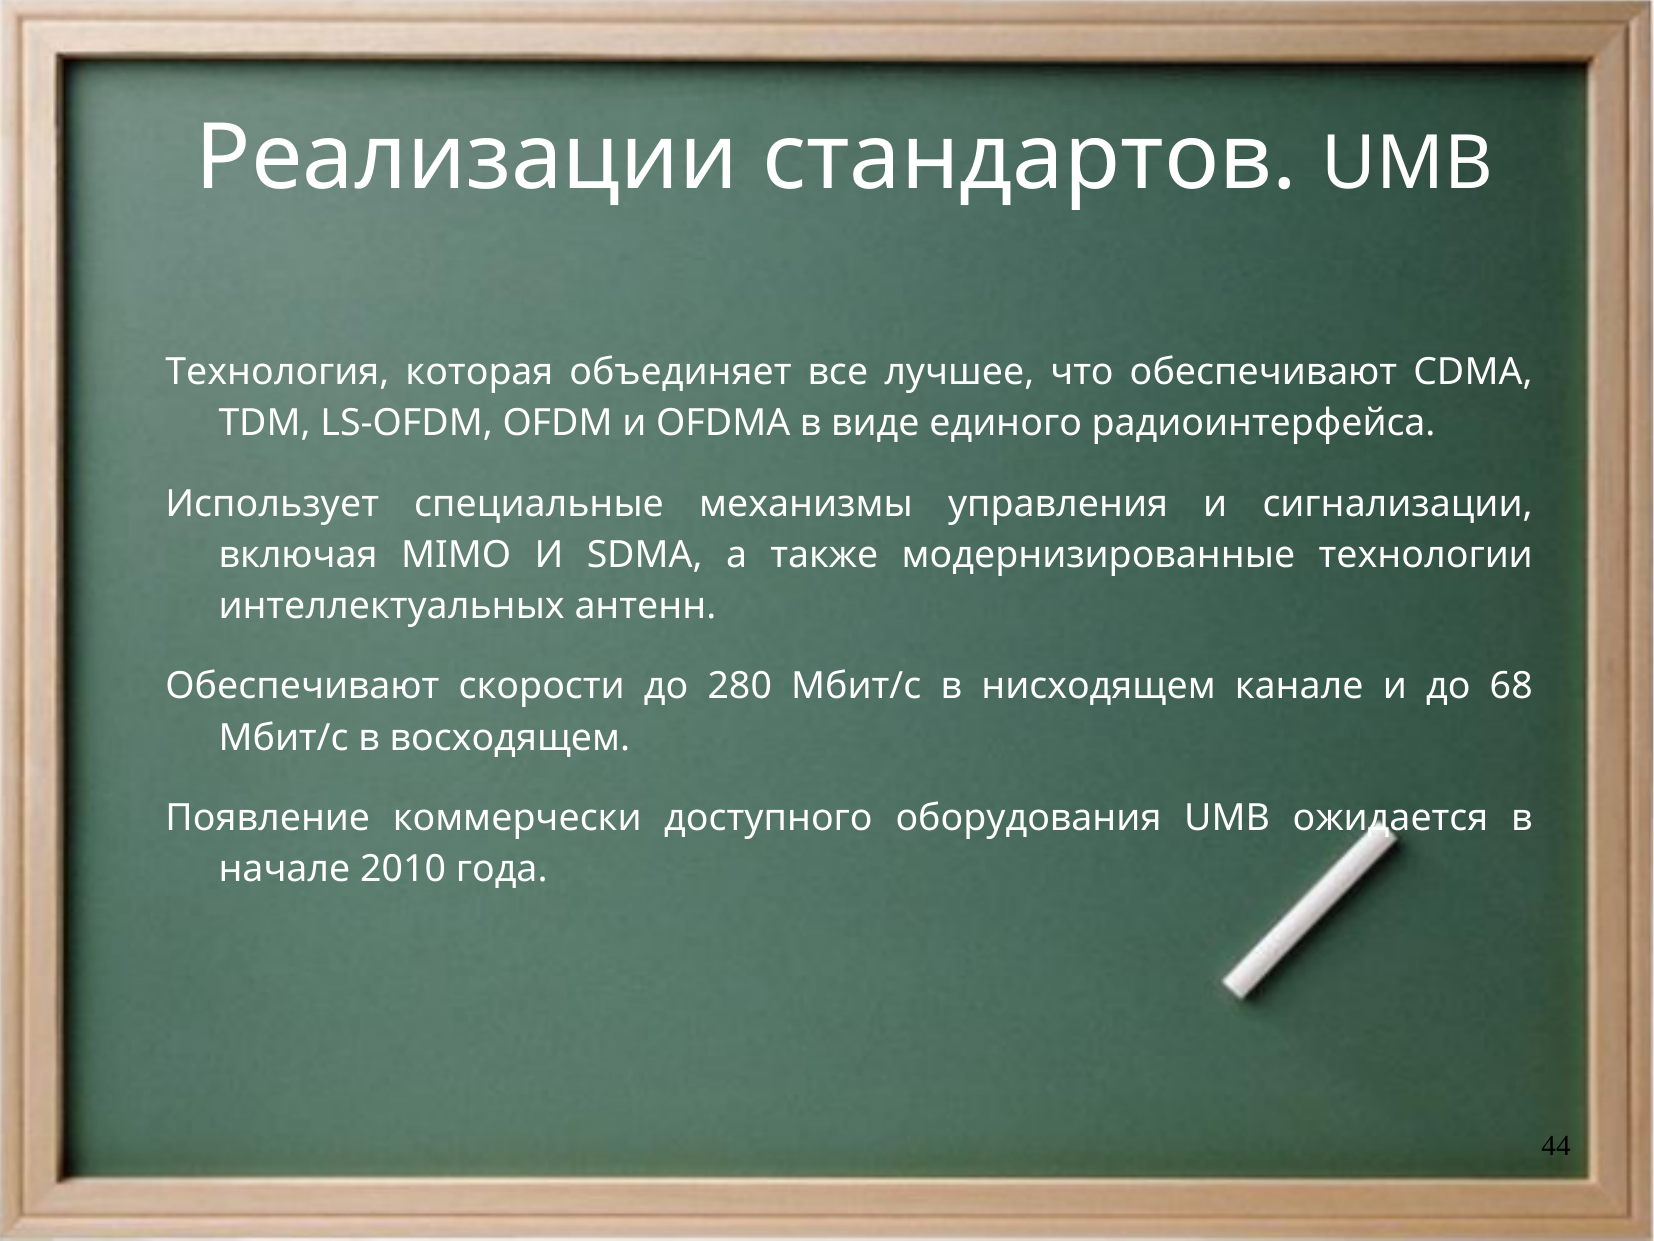

# Реализации стандартов. UMB
Технология, которая объединяет все лучшее, что обеспечивают CDMA, TDM, LS-OFDM, OFDM и OFDMA в виде единого радиоинтерфейса.
Использует специальные механизмы управления и сигнализации, включая MIMO И SDMA, а также модернизированные технологии интеллектуальных антенн.
Обеспечивают скорости до 280 Мбит/с в нисходящем канале и до 68 Мбит/с в восходящем.
Появление коммерчески доступного оборудования UMB ожидается в начале 2010 года.
44